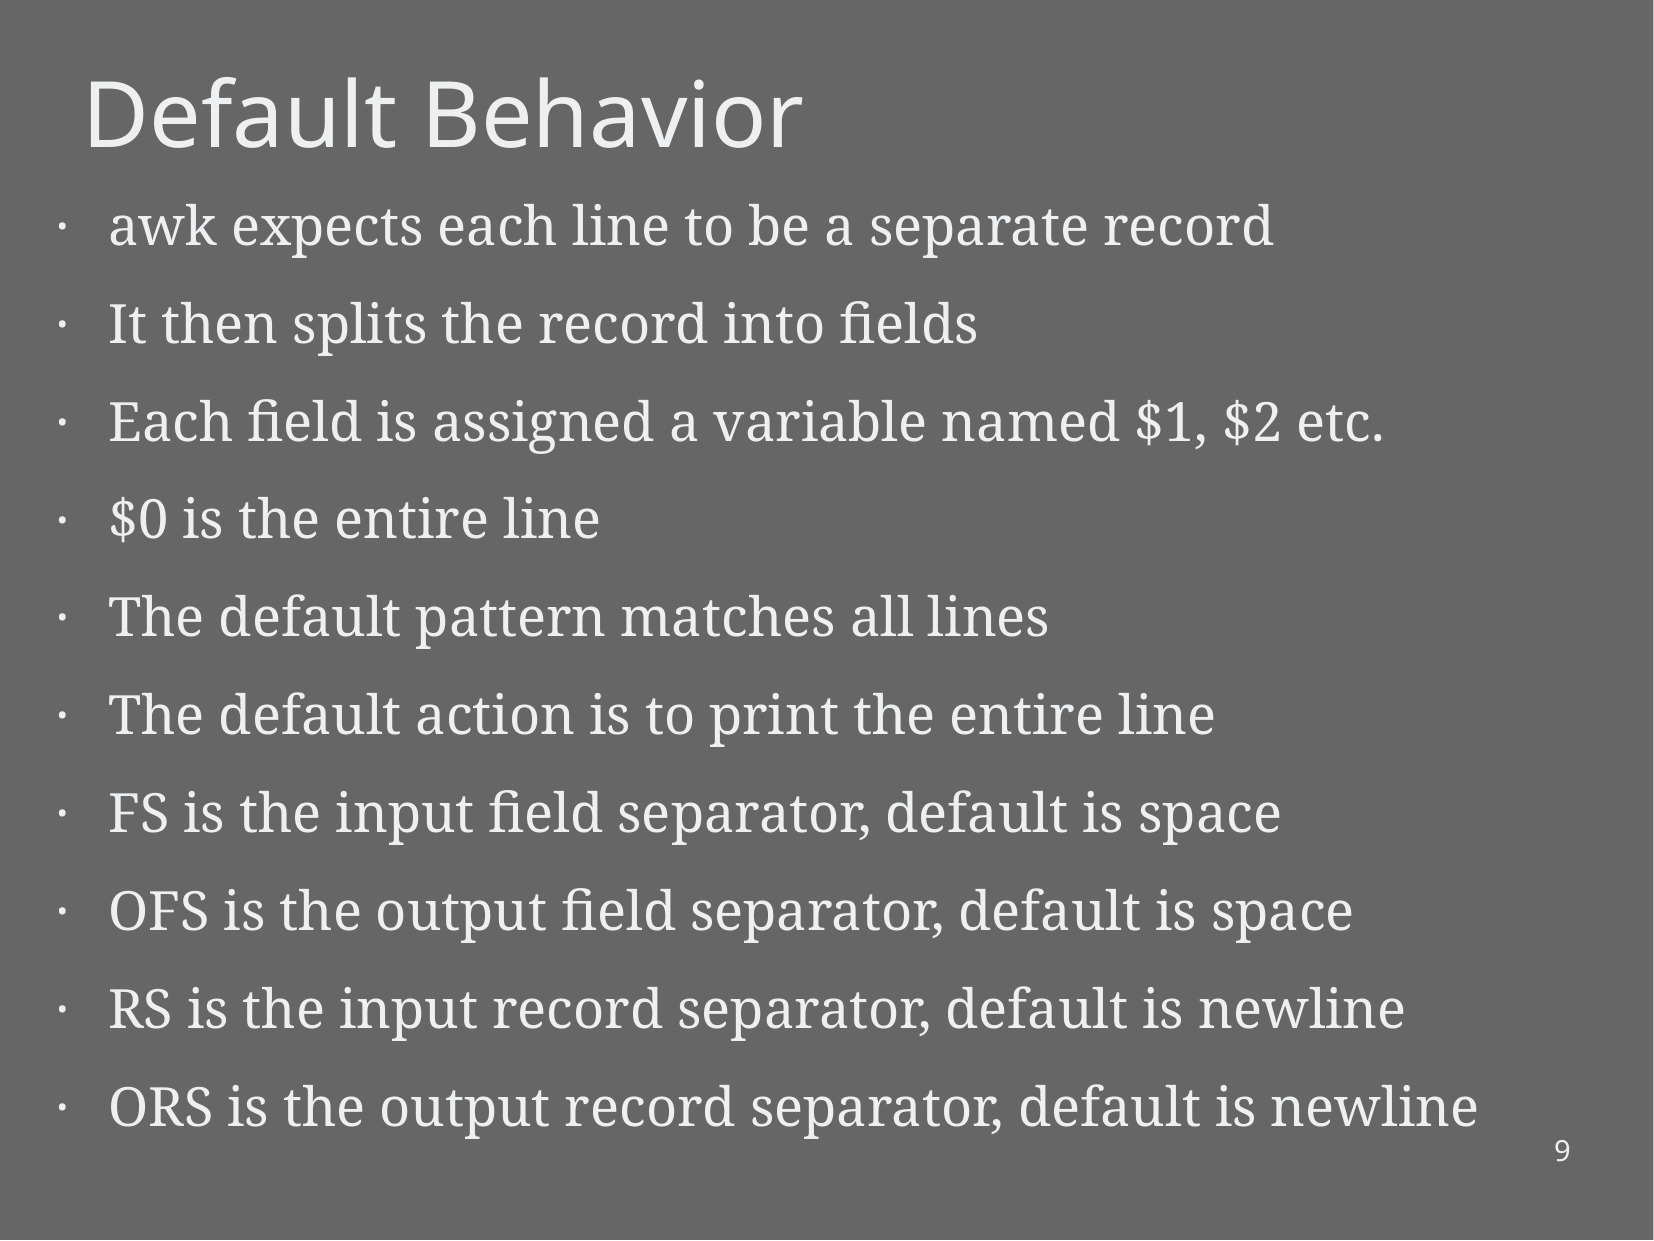

# Default Behavior
awk expects each line to be a separate record
It then splits the record into fields
Each field is assigned a variable named $1, $2 etc.
$0 is the entire line
The default pattern matches all lines
The default action is to print the entire line
FS is the input field separator, default is space
OFS is the output field separator, default is space
RS is the input record separator, default is newline
ORS is the output record separator, default is newline
9